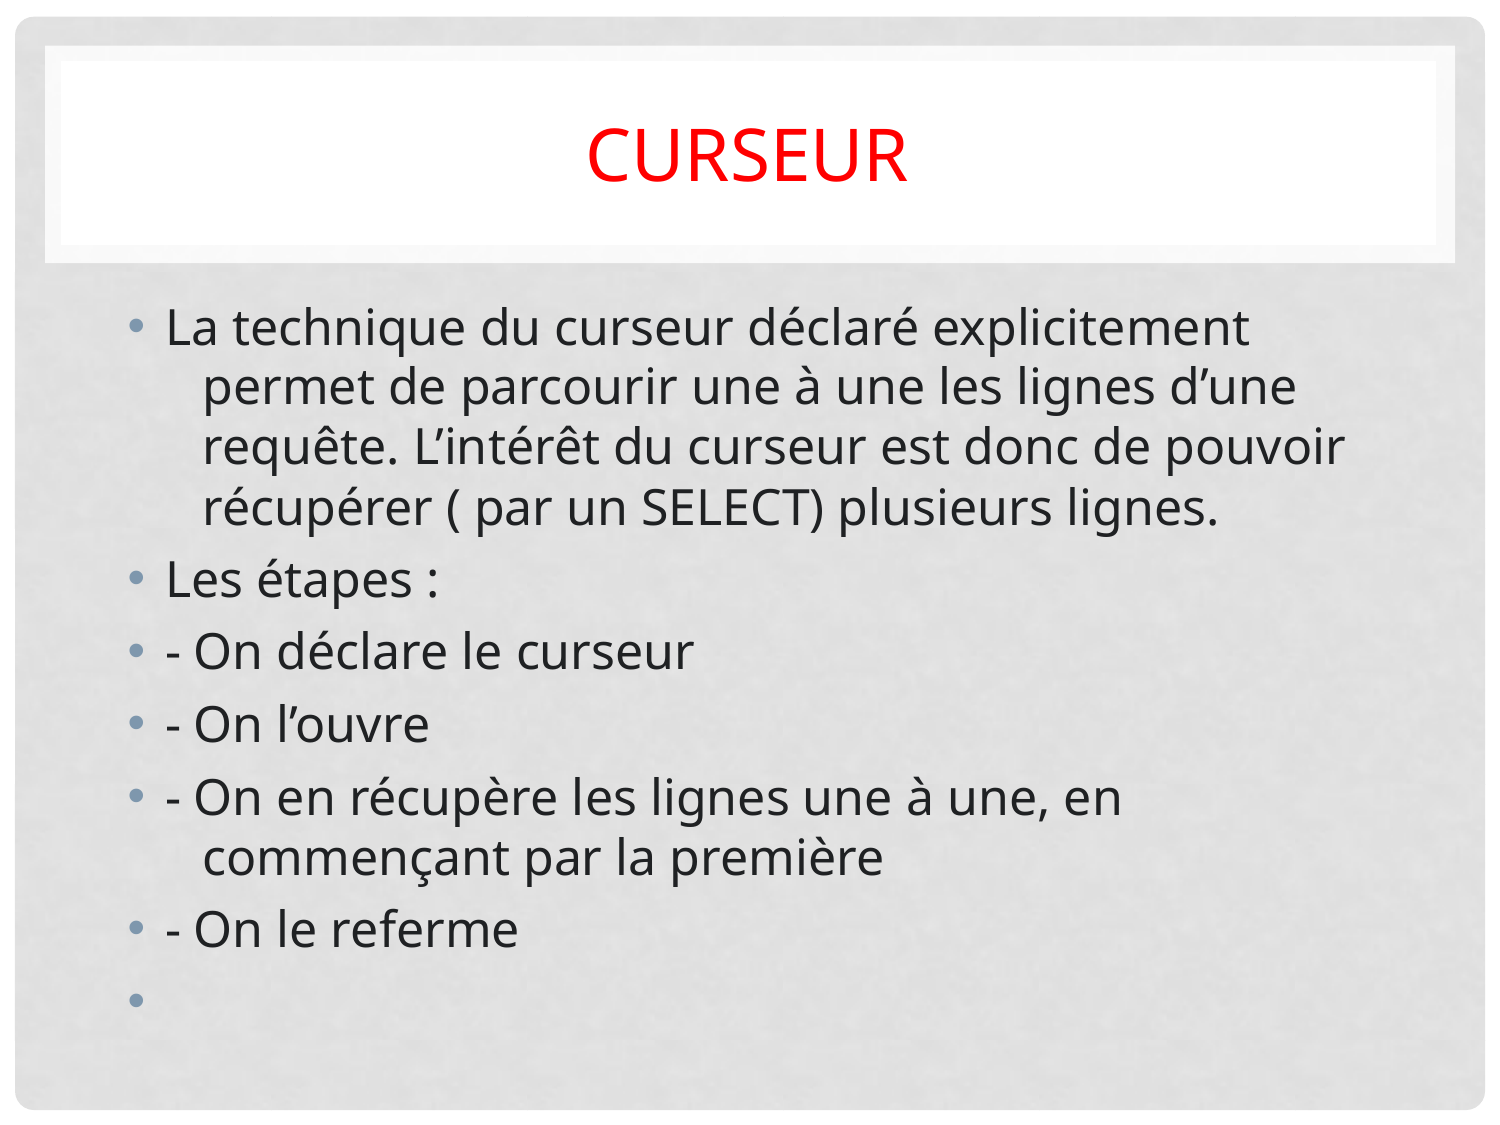

# Curseur
La technique du curseur déclaré explicitement permet de parcourir une à une les lignes d’une requête. L’intérêt du curseur est donc de pouvoir récupérer ( par un SELECT) plusieurs lignes.
Les étapes :
- On déclare le curseur
- On l’ouvre
- On en récupère les lignes une à une, en commençant par la première
- On le referme